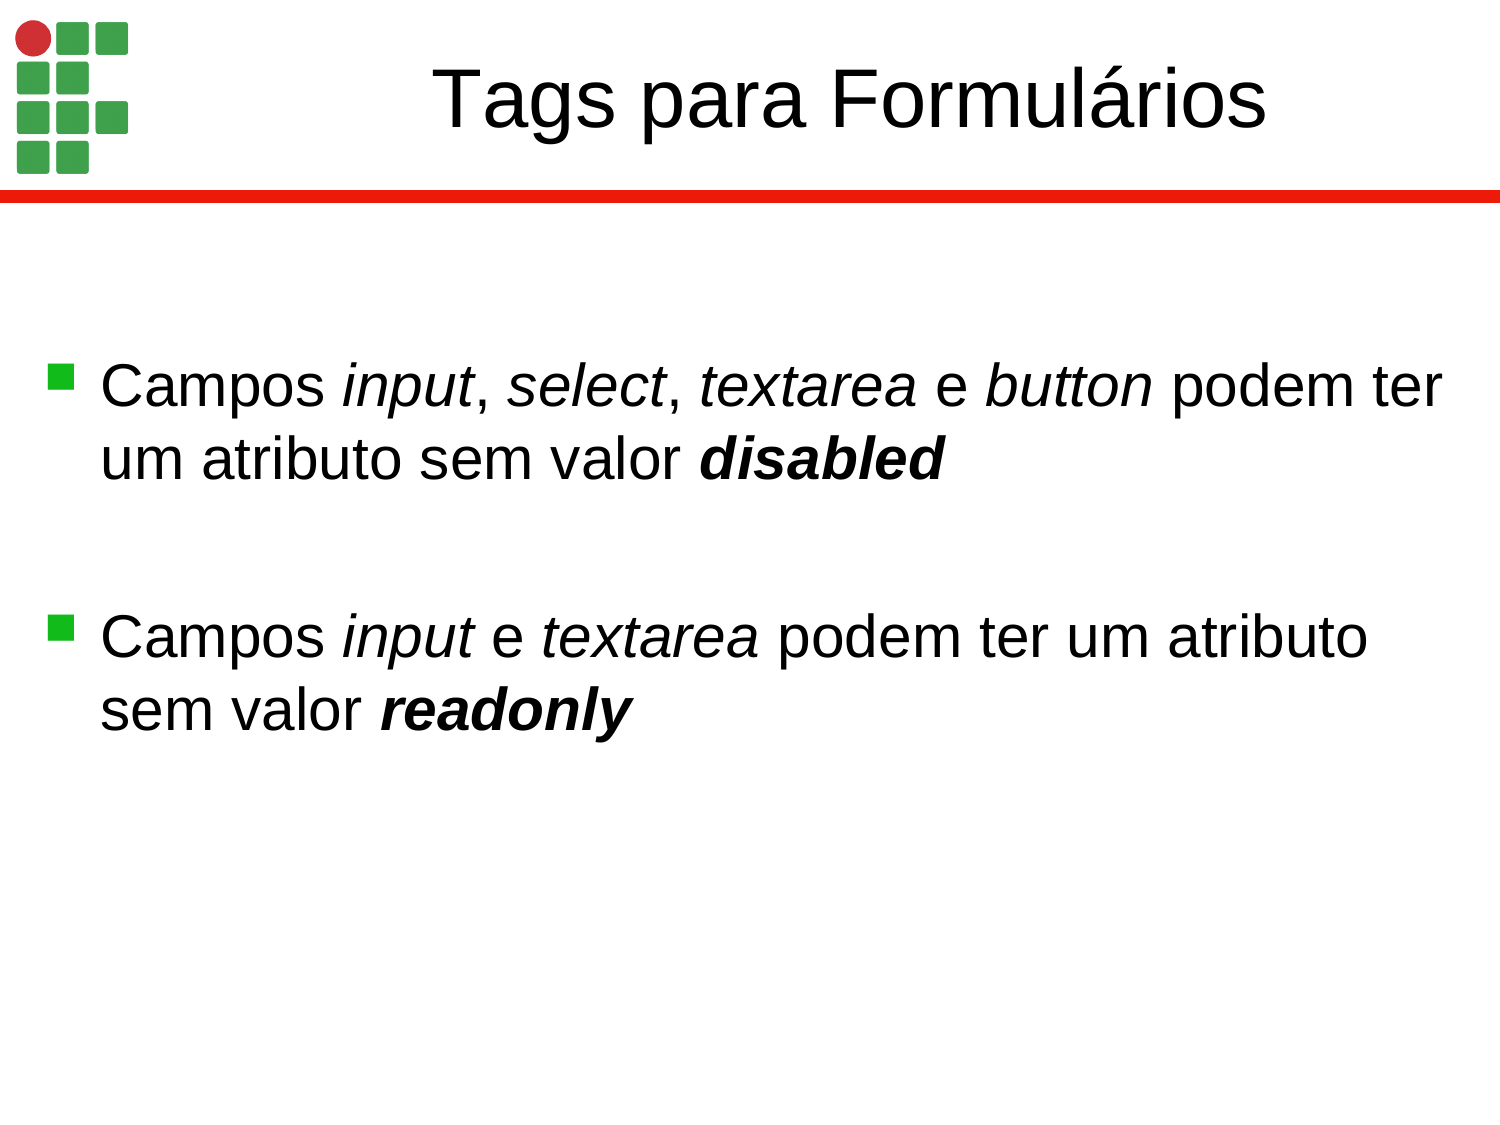

# Tags para Formulários
Campos input, select, textarea e button podem ter um atributo sem valor disabled
Campos input e textarea podem ter um atributo sem valor readonly